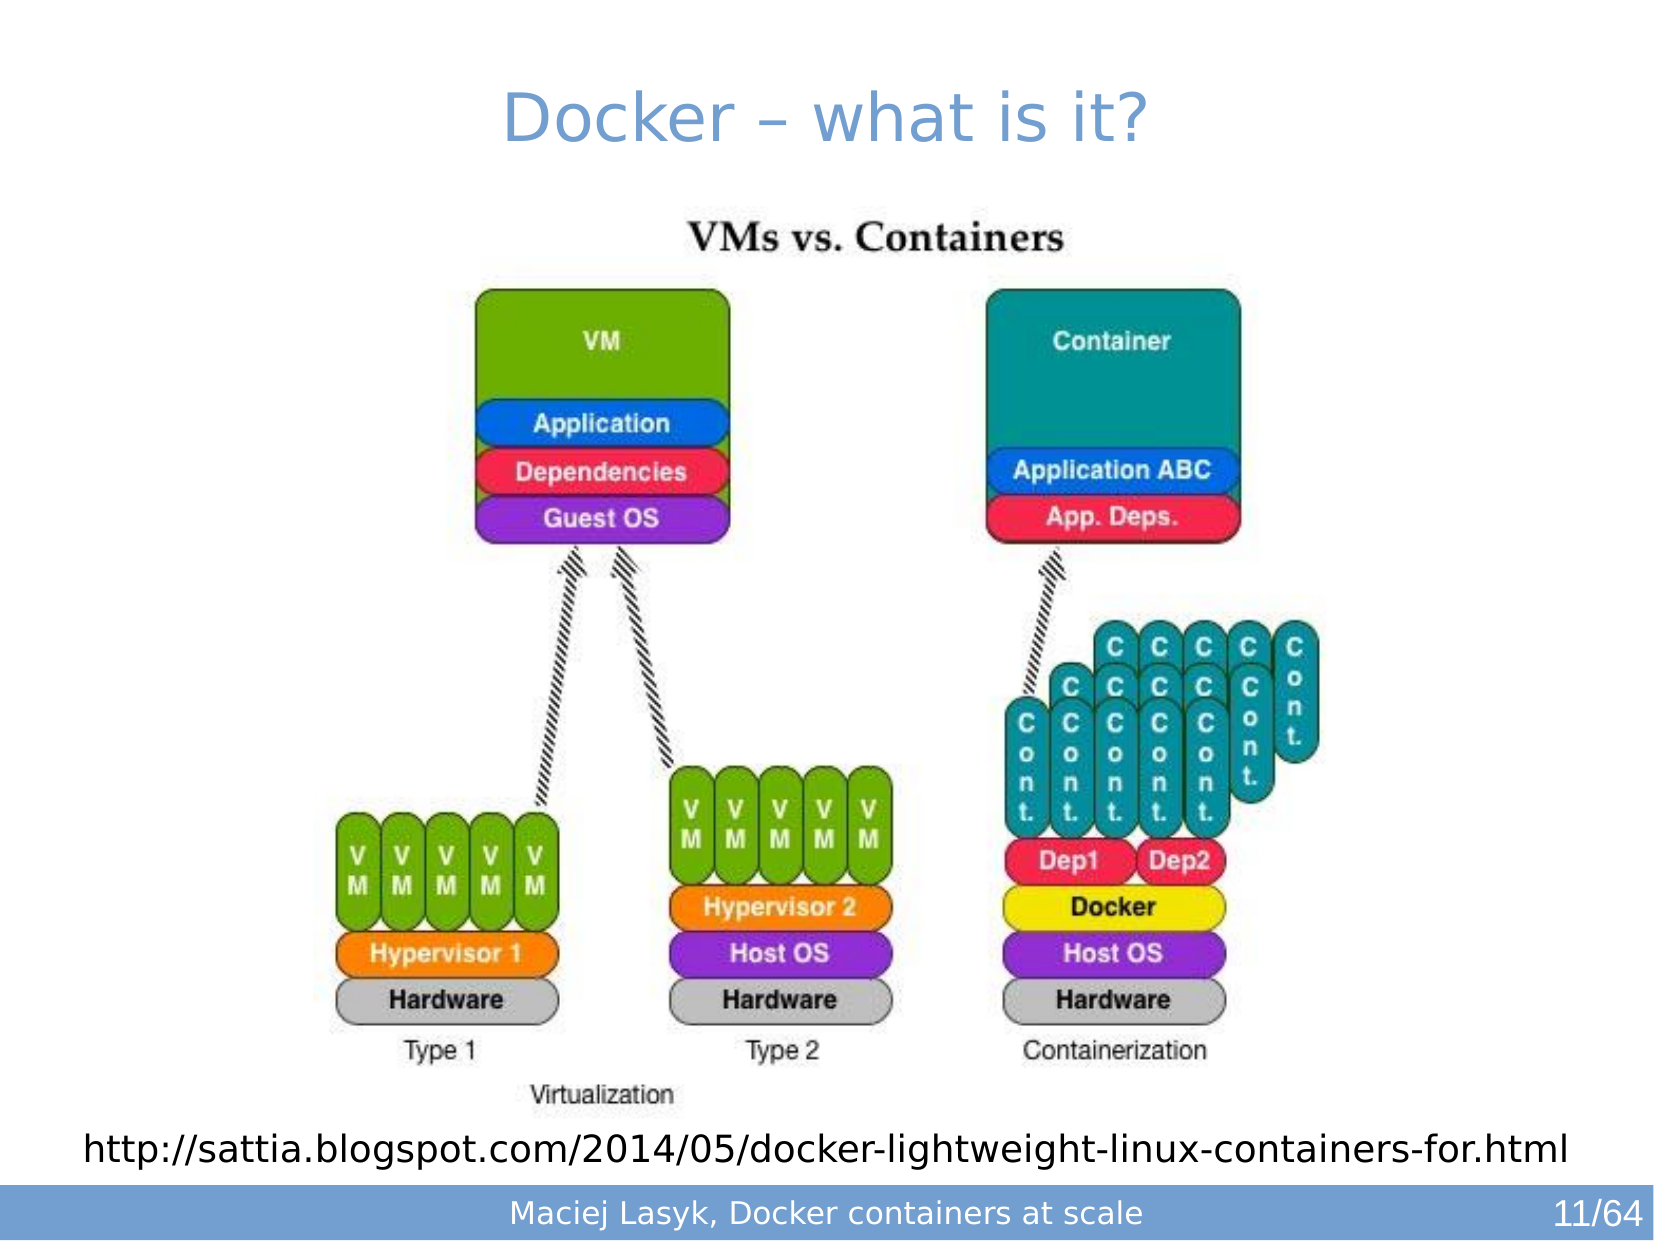

Docker – what is it?
http://sattia.blogspot.com/2014/05/docker-lightweight-linux-containers-for.html
 11/64
Maciej Lasyk, Docker containers at scale